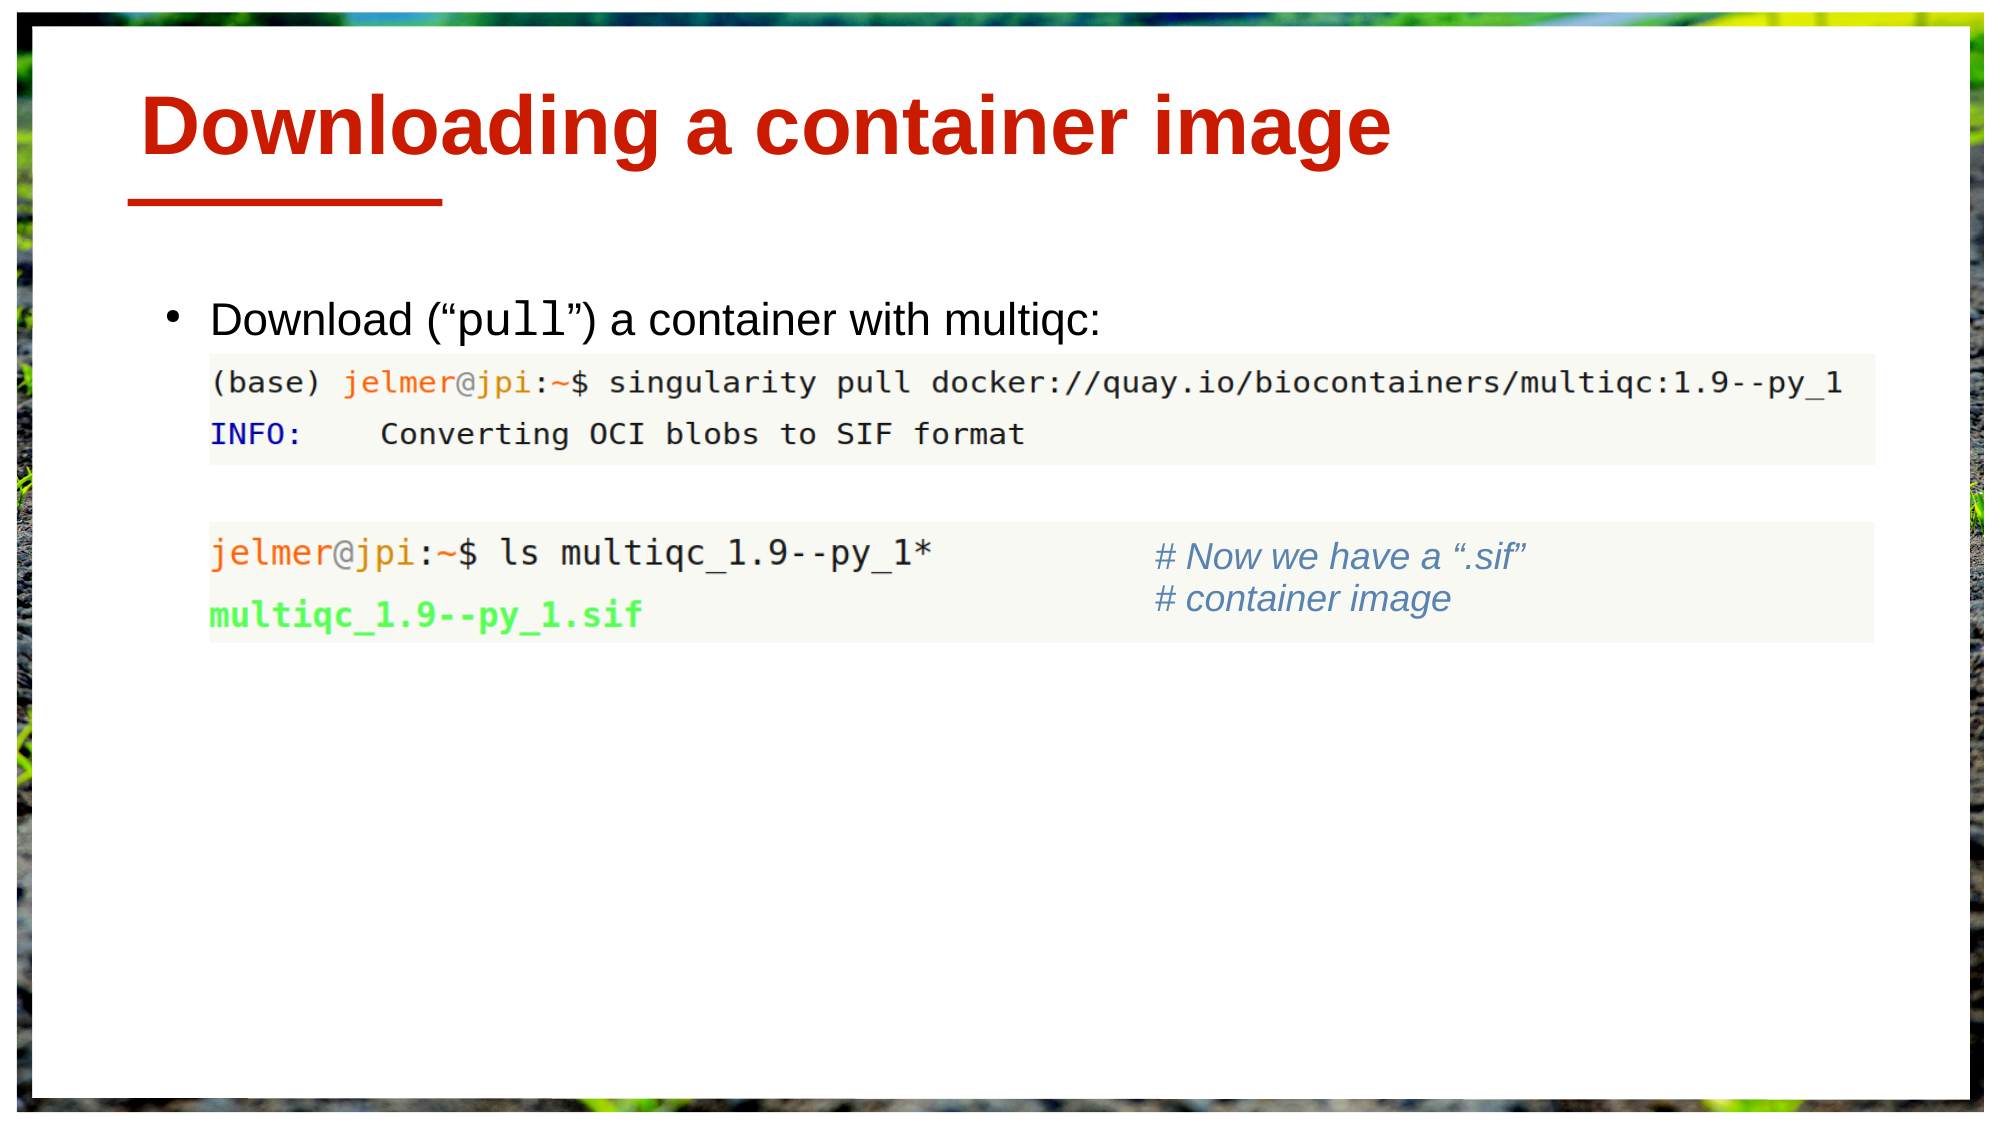

Downloading a container image
Download (“pull”) a container with multiqc:
# Now we have a “.sif” # container image